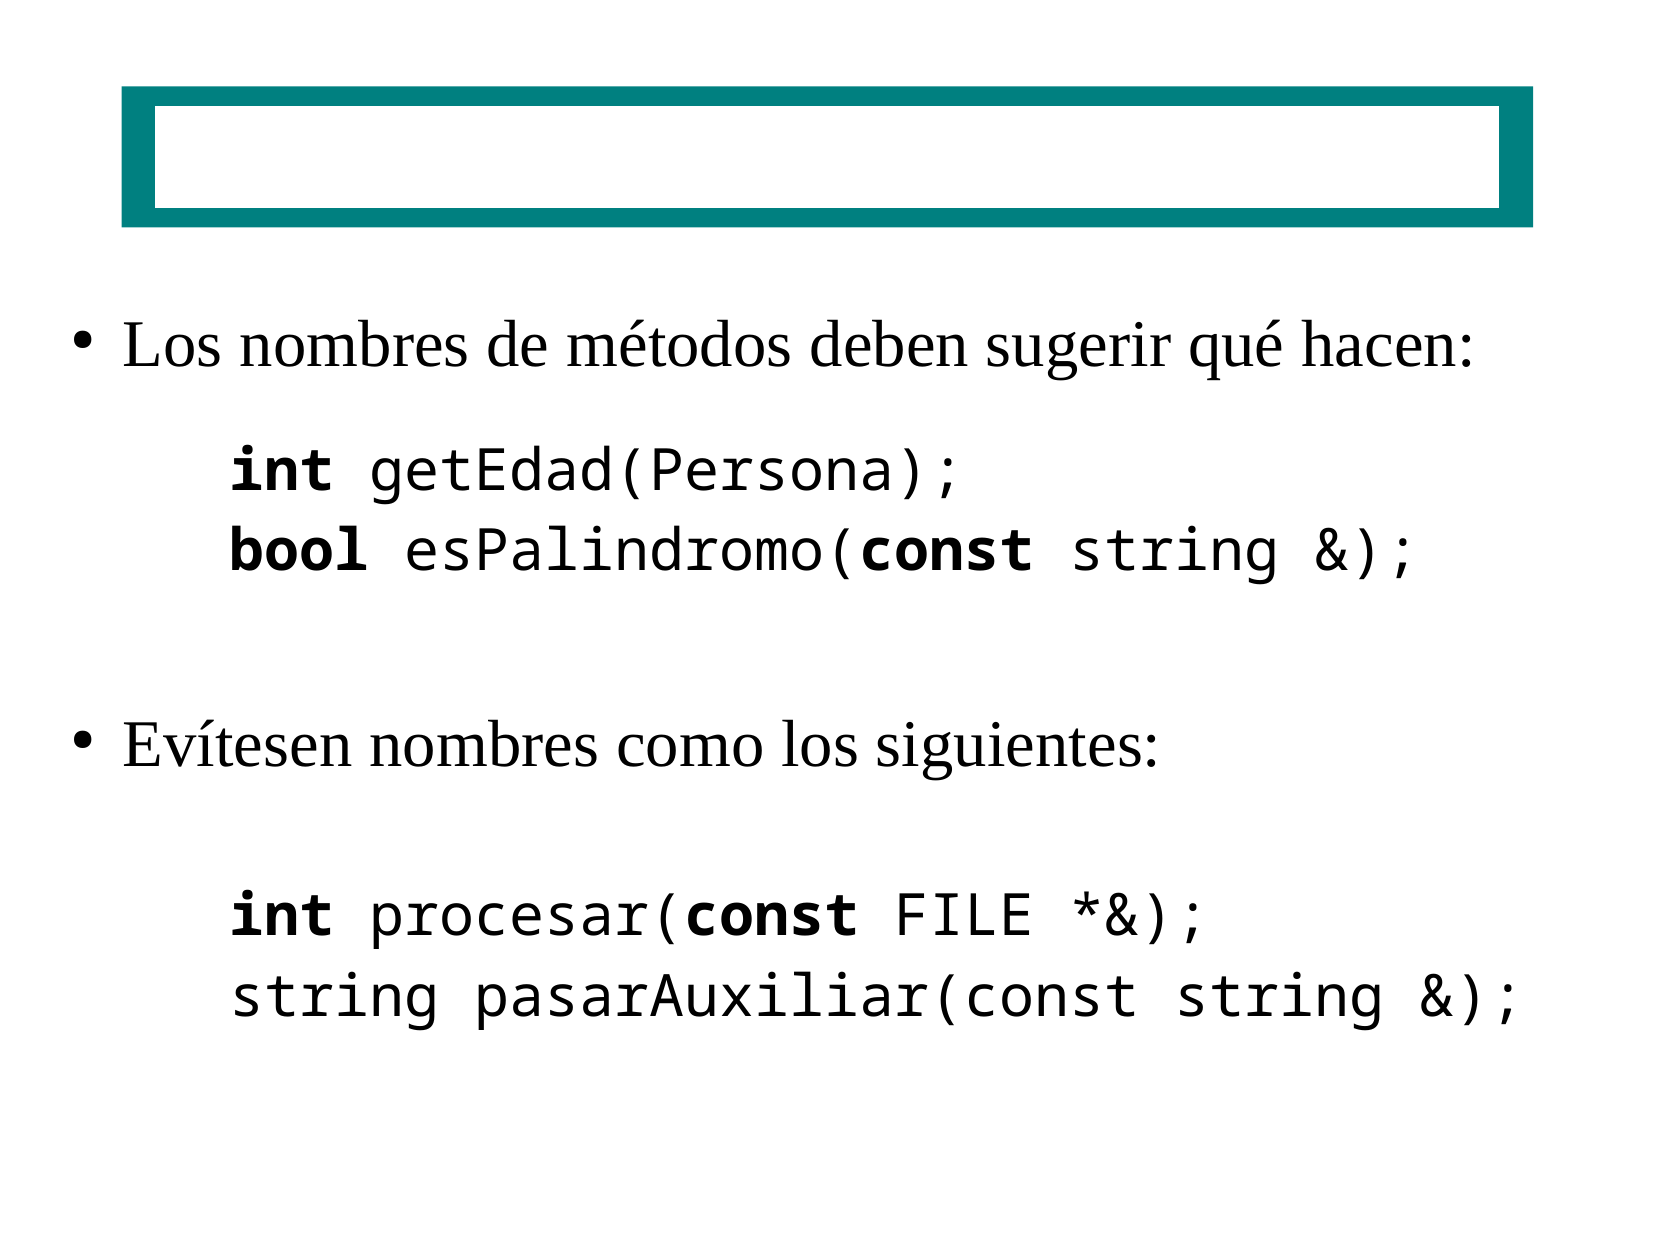

Nombres de funciones significativos
# Los nombres de métodos deben sugerir qué hacen:
int getEdad(Persona);
bool esPalindromo(const string &);
Evítesen nombres como los siguientes:
int procesar(const FILE *&);
string pasarAuxiliar(const string &);